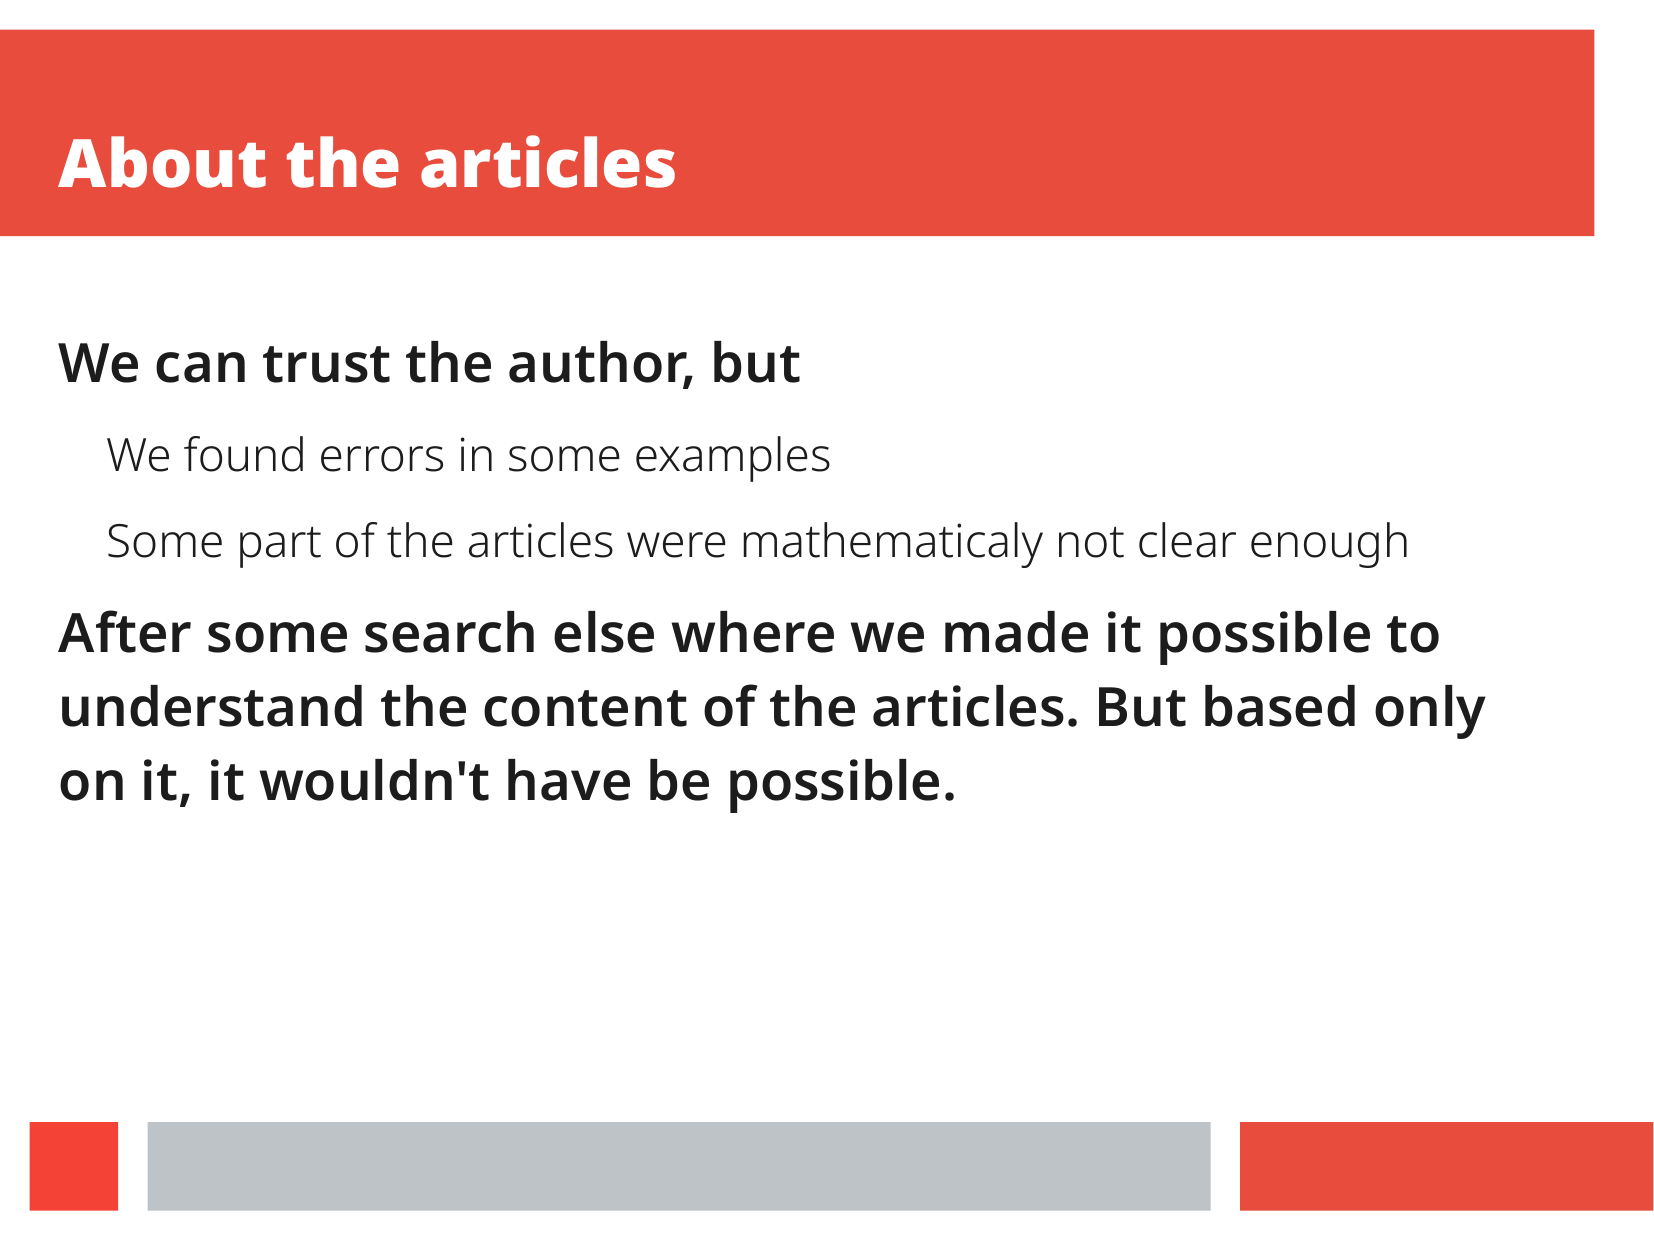

# About the articles
We can trust the author, but
We found errors in some examples
Some part of the articles were mathematicaly not clear enough
After some search else where we made it possible to understand the content of the articles. But based only on it, it wouldn't have be possible.